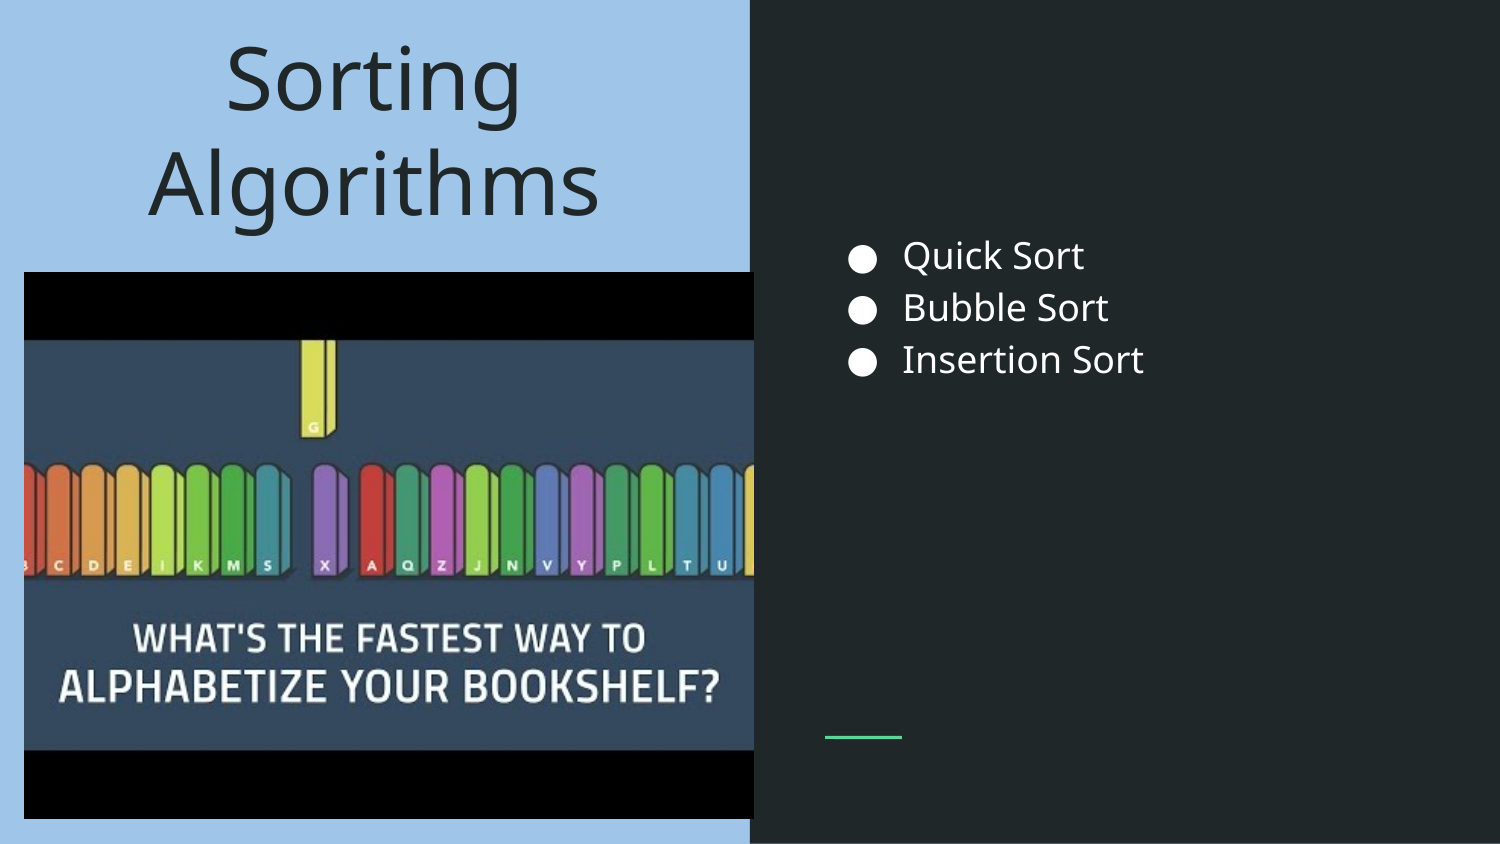

# Sorting Algorithms
Quick Sort
Bubble Sort
Insertion Sort